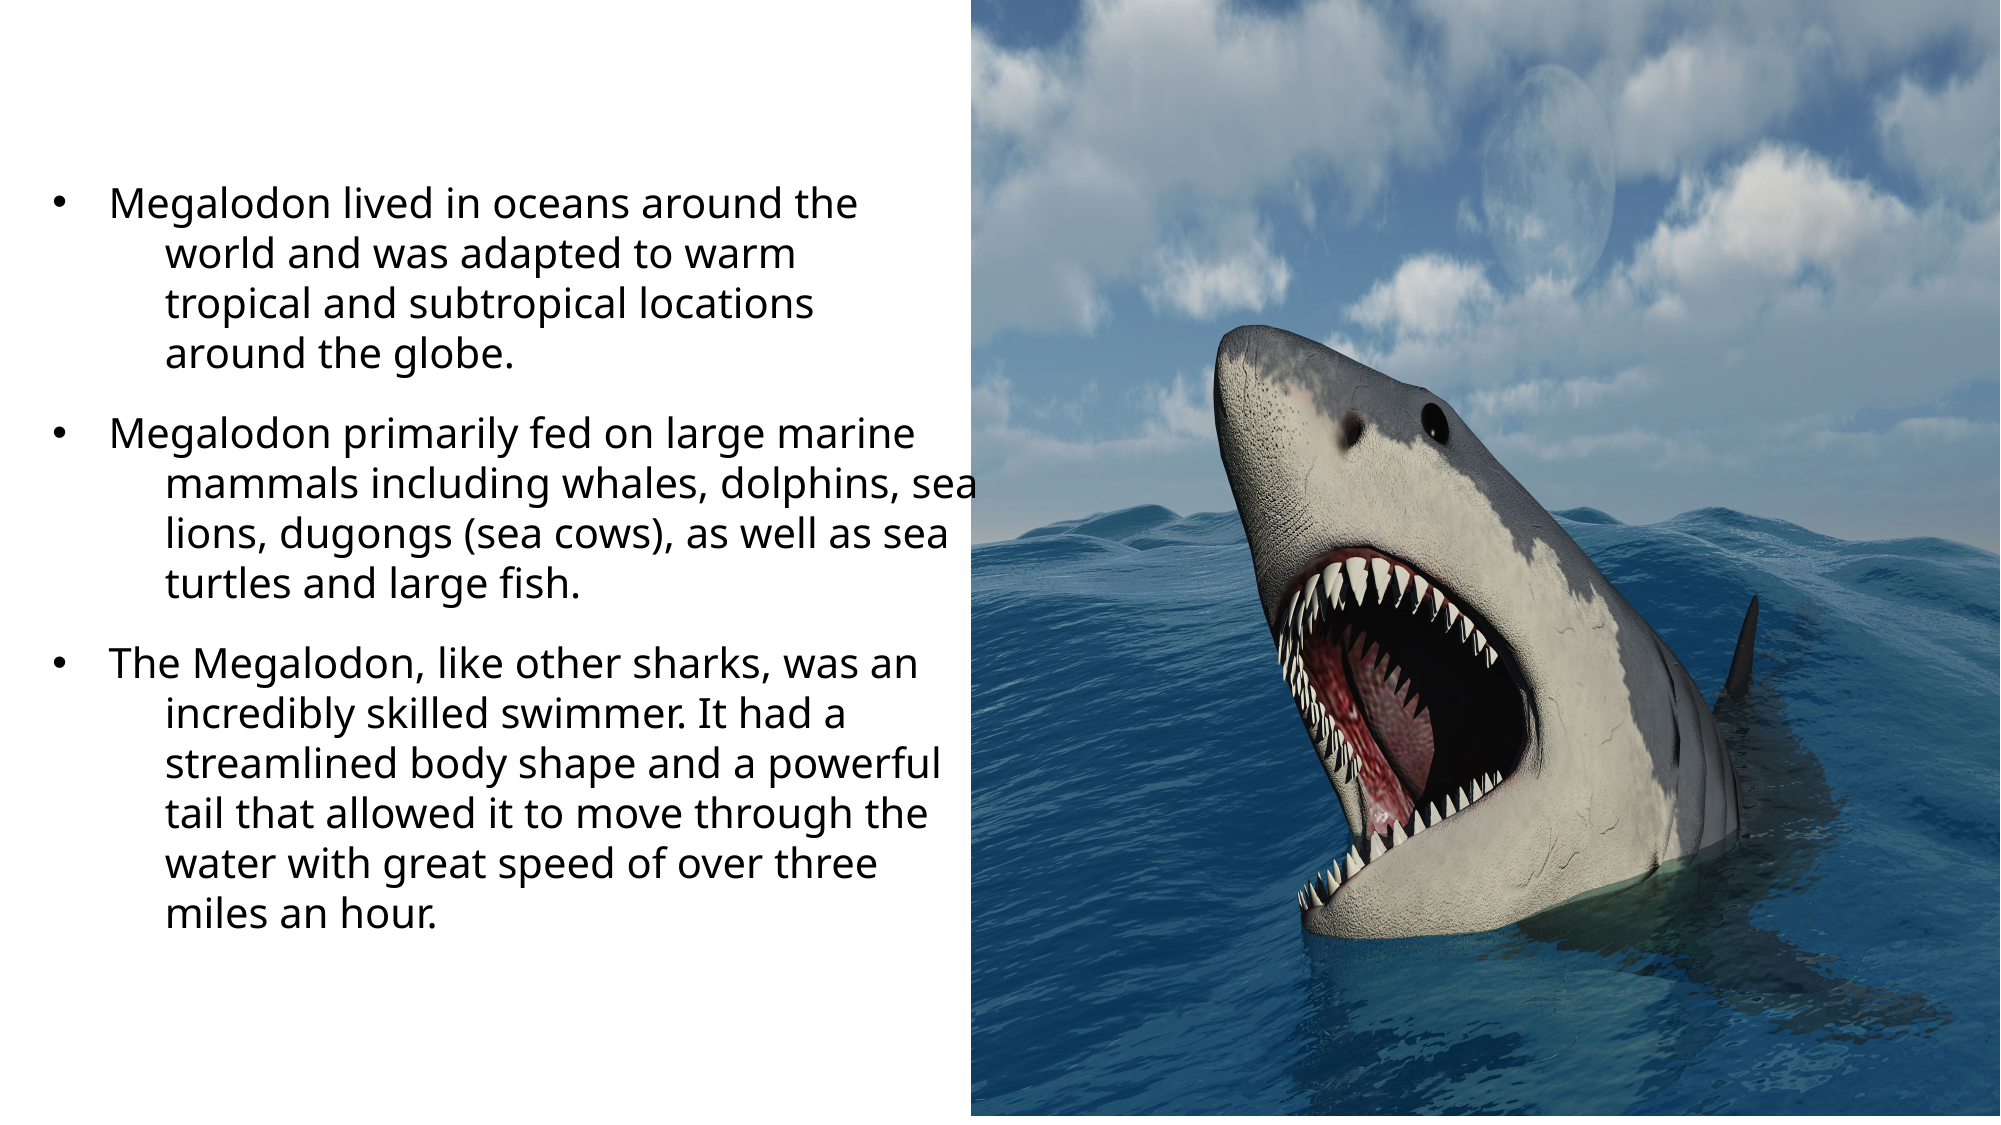

Megalodon lived in oceans around the world and was adapted to warm tropical and subtropical locations around the globe.
Megalodon primarily fed on large marine mammals including whales, dolphins, sea lions, dugongs (sea cows), as well as sea turtles and large fish.
The Megalodon, like other sharks, was an incredibly skilled swimmer. It had a streamlined body shape and a powerful tail that allowed it to move through the water with great speed of over three miles an hour.